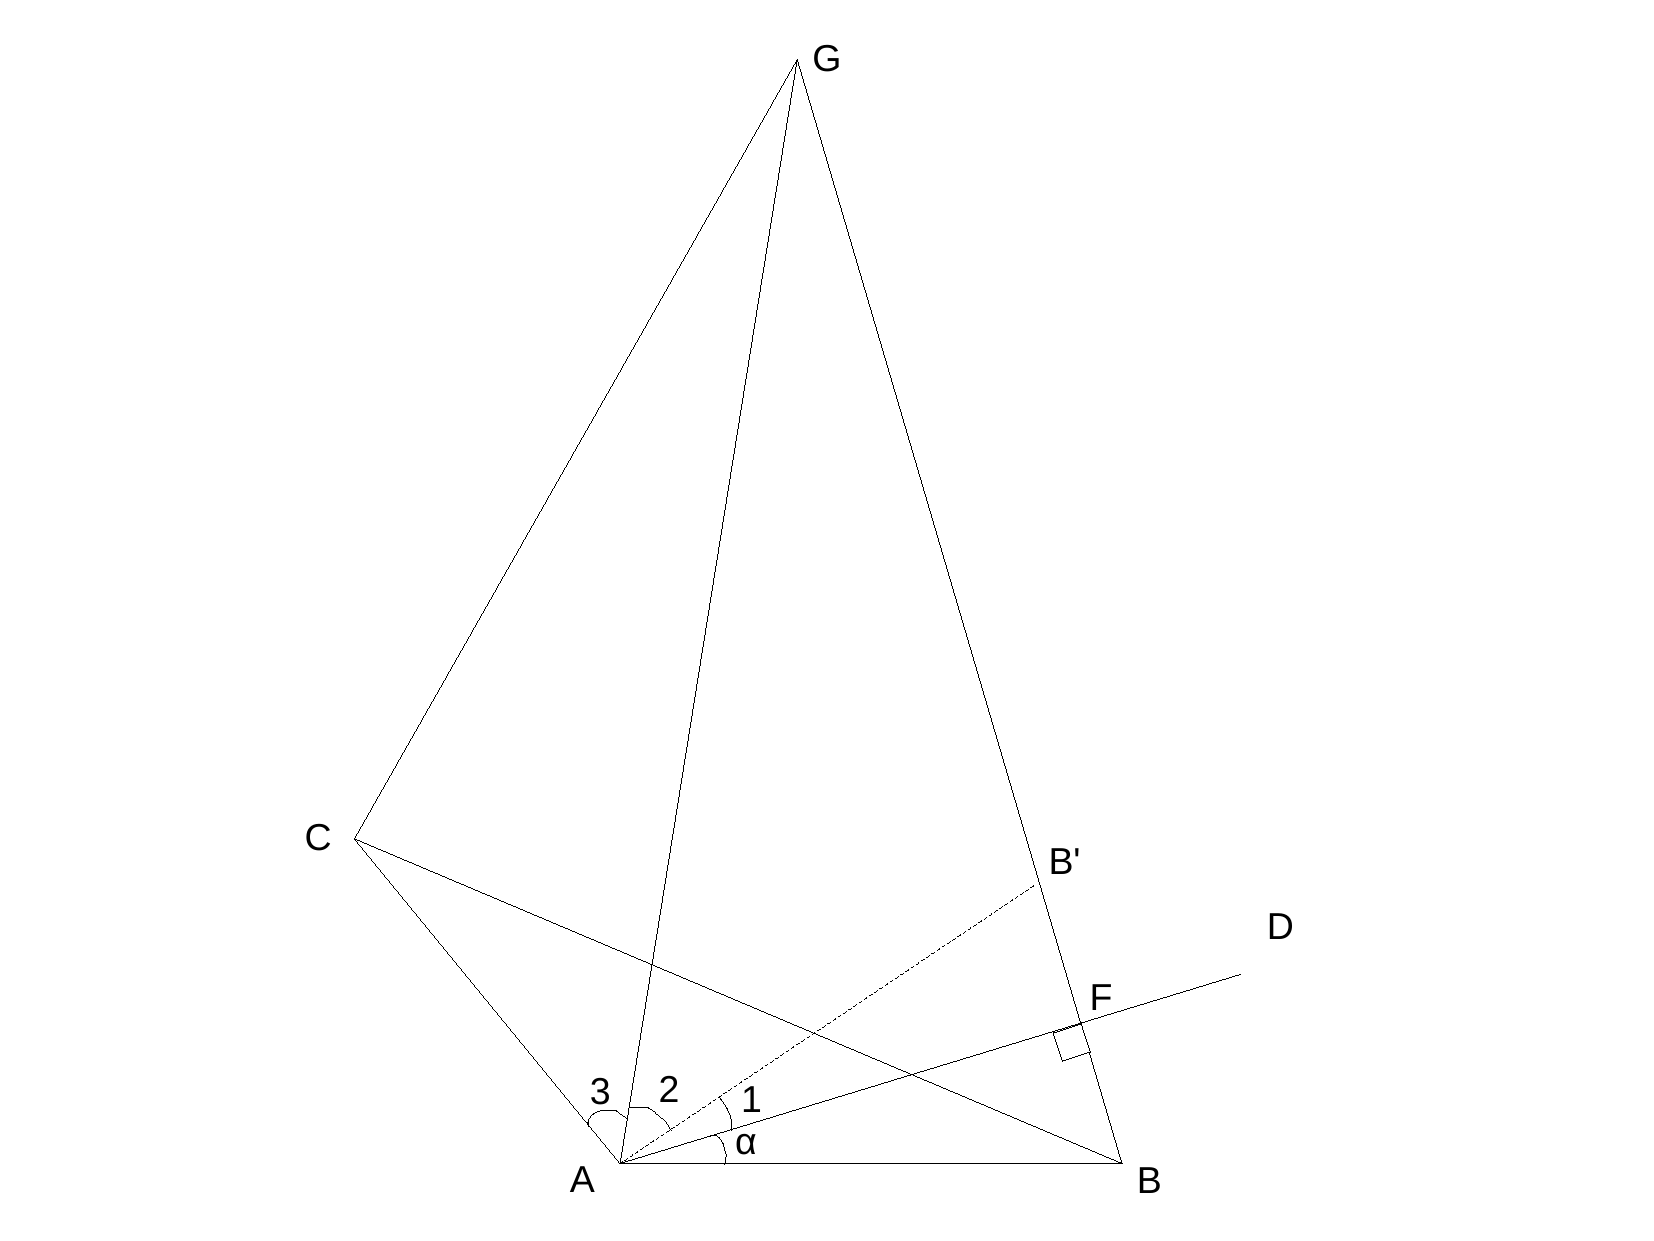

G
C
B'
D
F
2
3
1
α
A
B